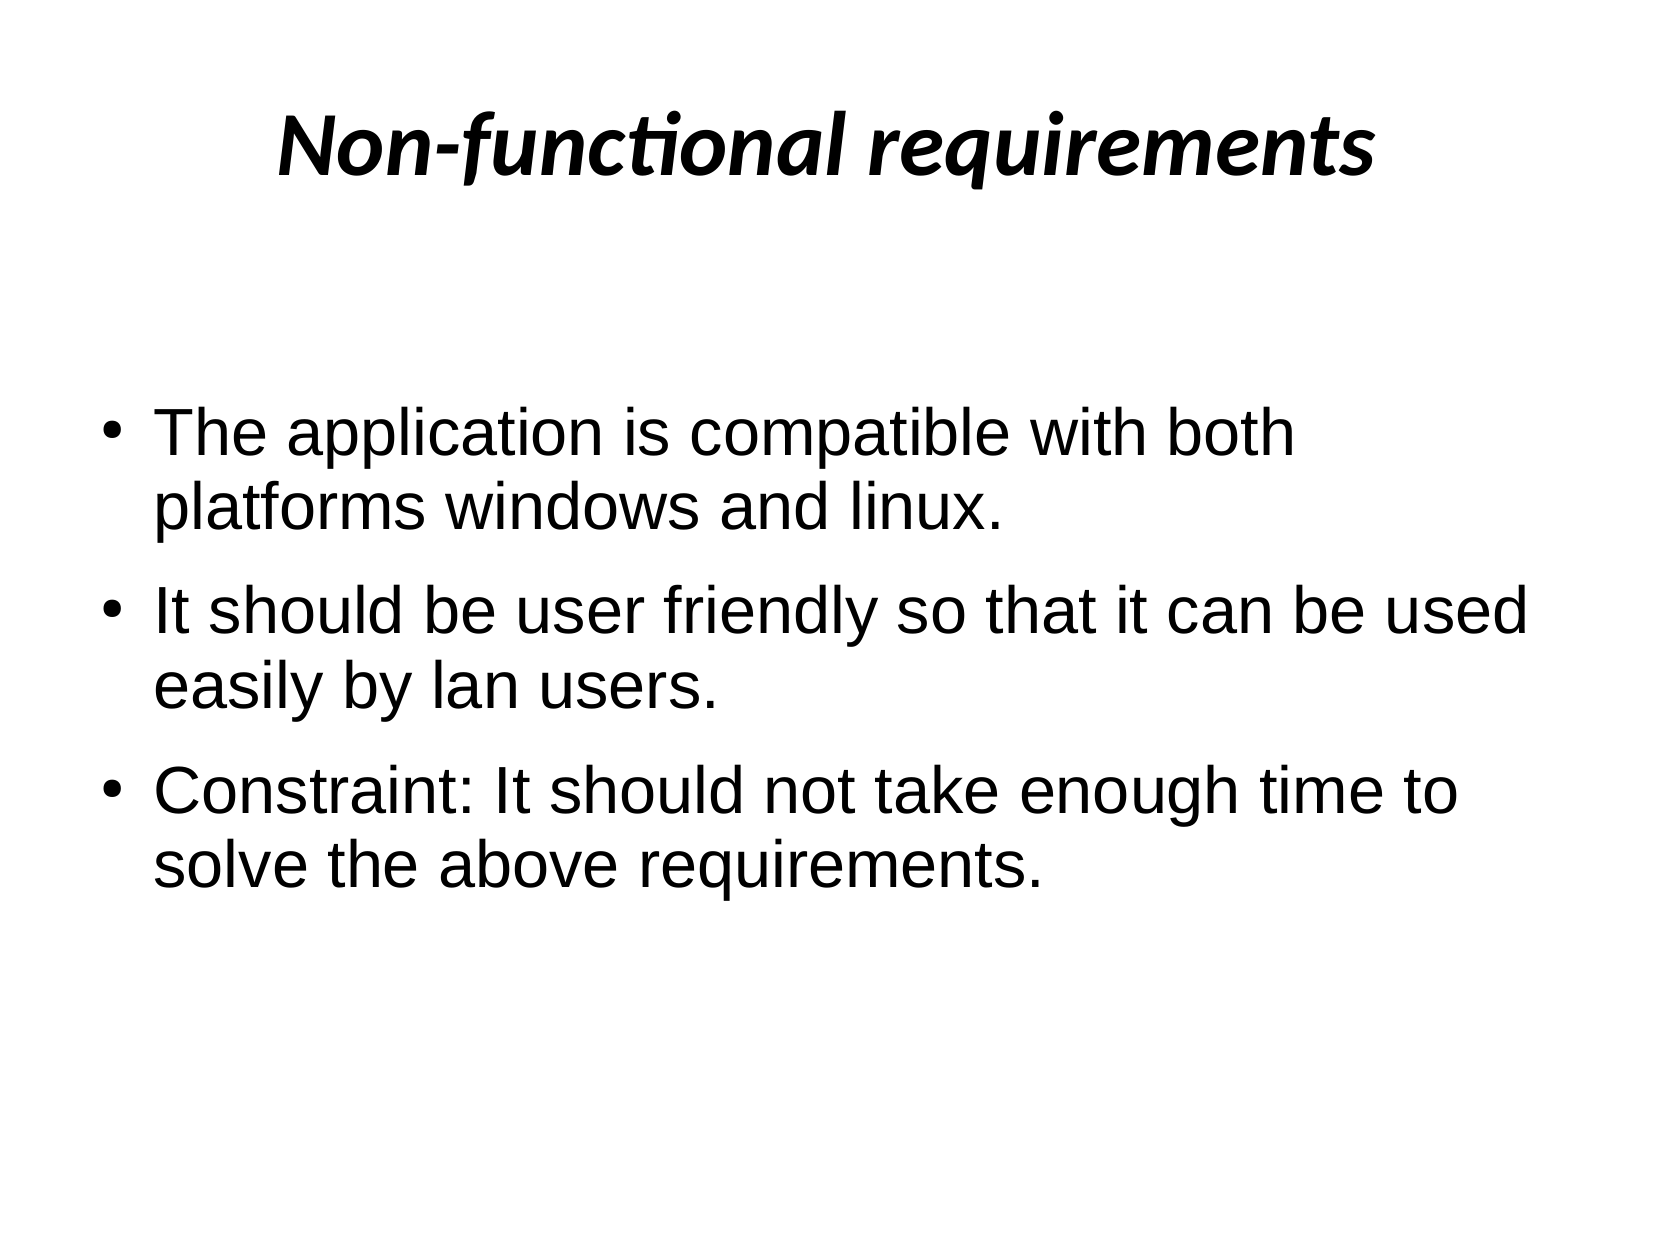

# Non-functional requirements
The application is compatible with both platforms windows and linux.
It should be user friendly so that it can be used easily by lan users.
Constraint: It should not take enough time to solve the above requirements.